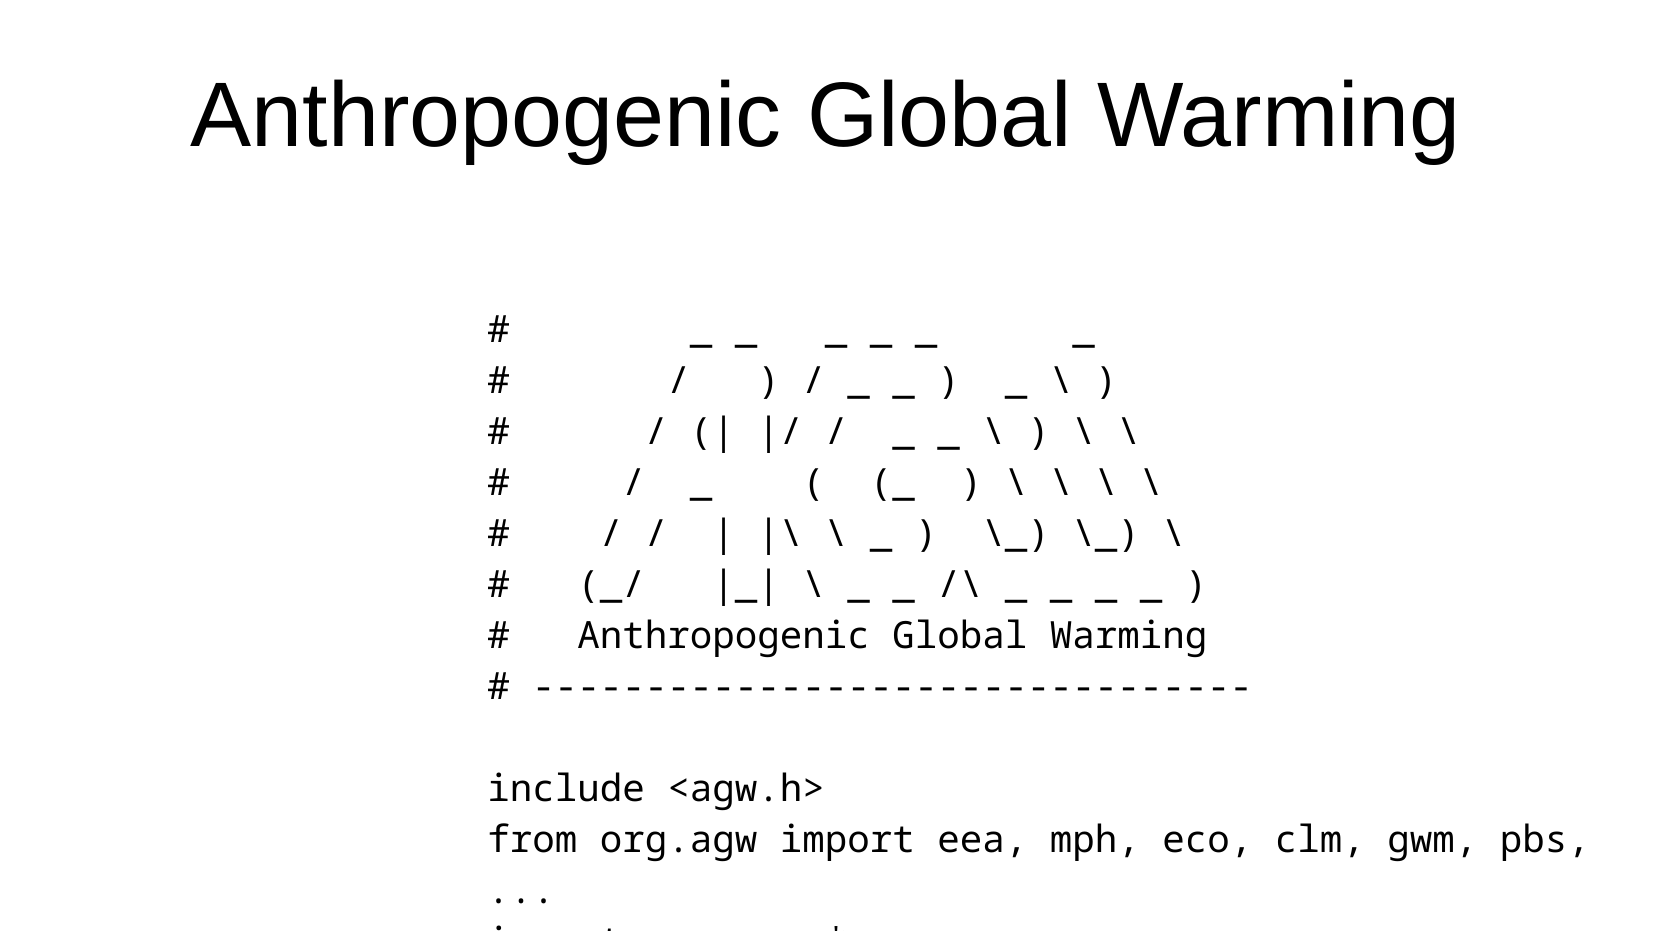

# Anthropogenic Global Warming
# _ _ _ _ _ _
# / ) / _ _ ) _ \ )
# / (| |/ / _ _ \ ) \ \
# / _ ( (_ ) \ \ \ \
# / / | |\ \ _ ) \_) \_) \
# (_/ |_| \ _ _ /\ _ _ _ _ )
# Anthropogenic Global Warming
# --------------------------------
include <agw.h>
from org.agw import eea, mph, eco, clm, gwm, pbs, ...
import org.agw.*